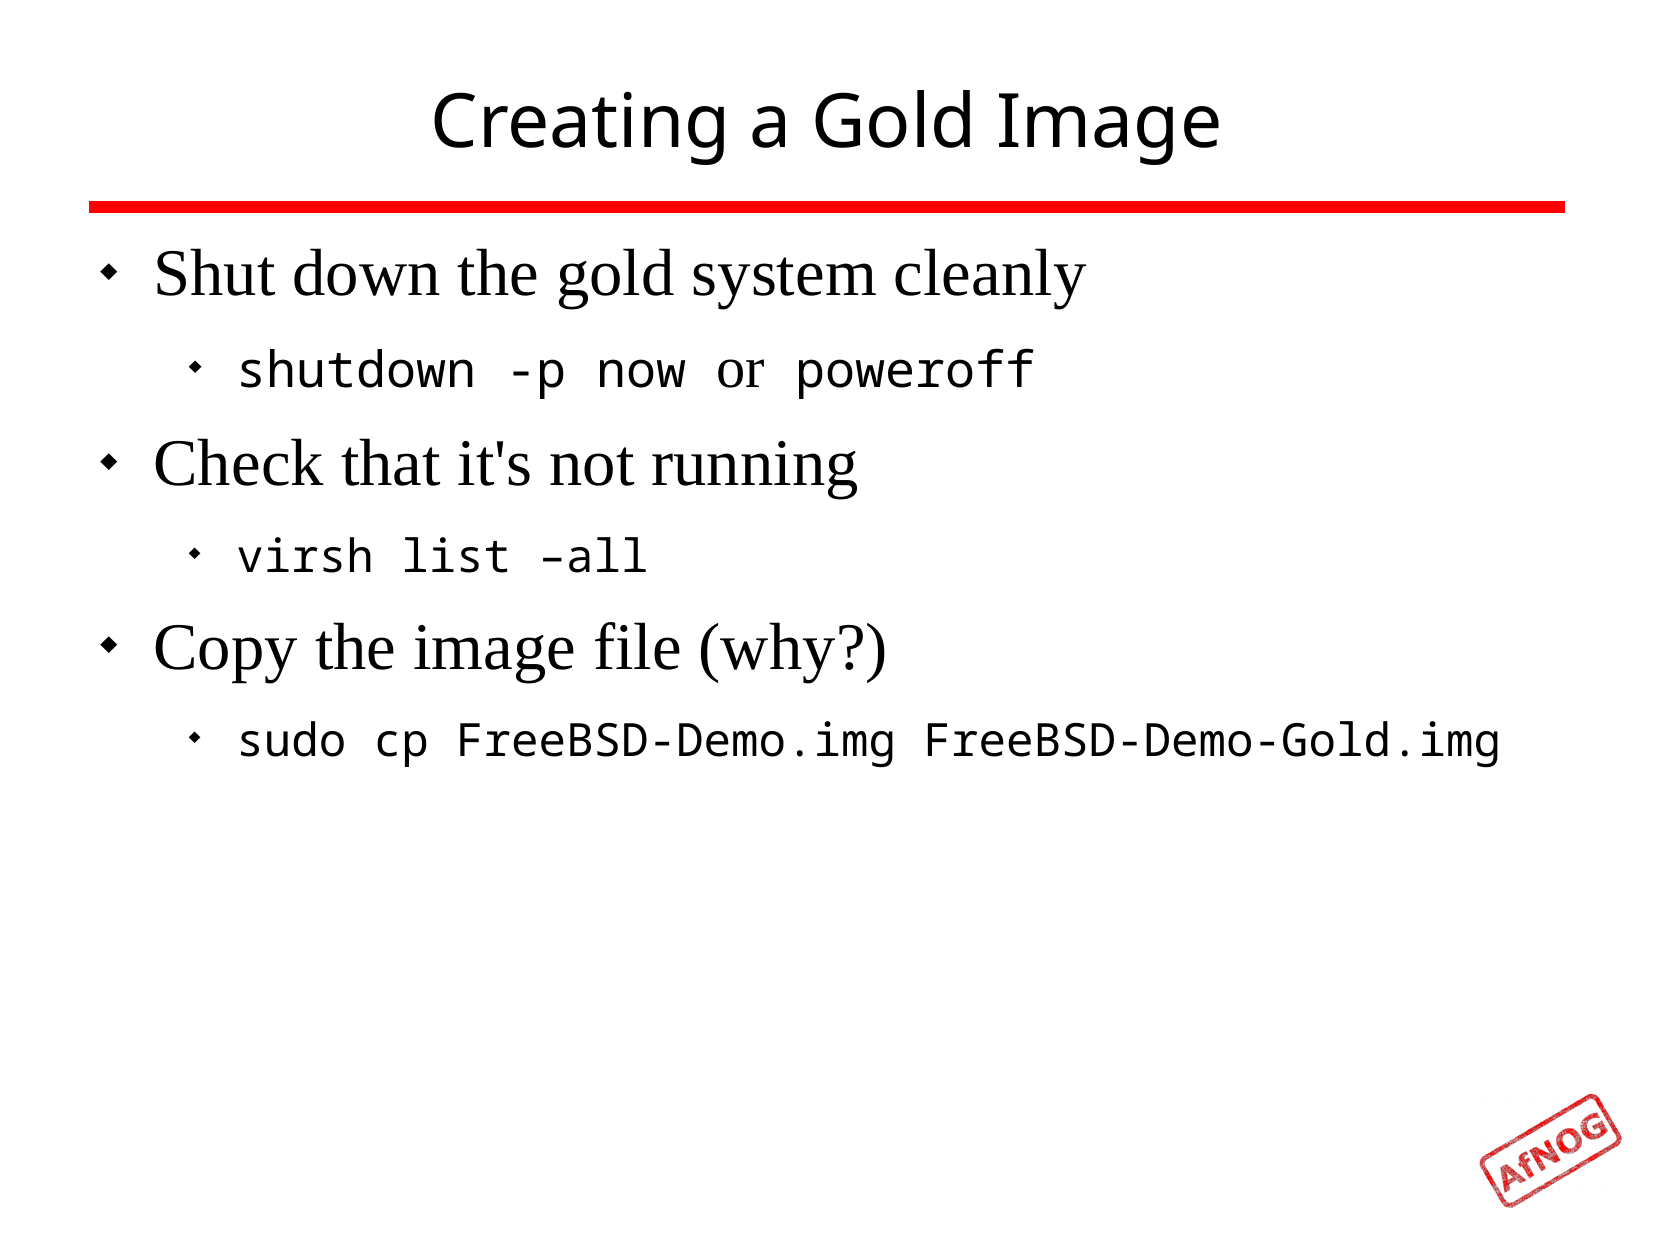

# Creating a Gold Image
Shut down the gold system cleanly
shutdown -p now or poweroff
Check that it's not running
virsh list –all
Copy the image file (why?)
sudo cp FreeBSD-Demo.img FreeBSD-Demo-Gold.img